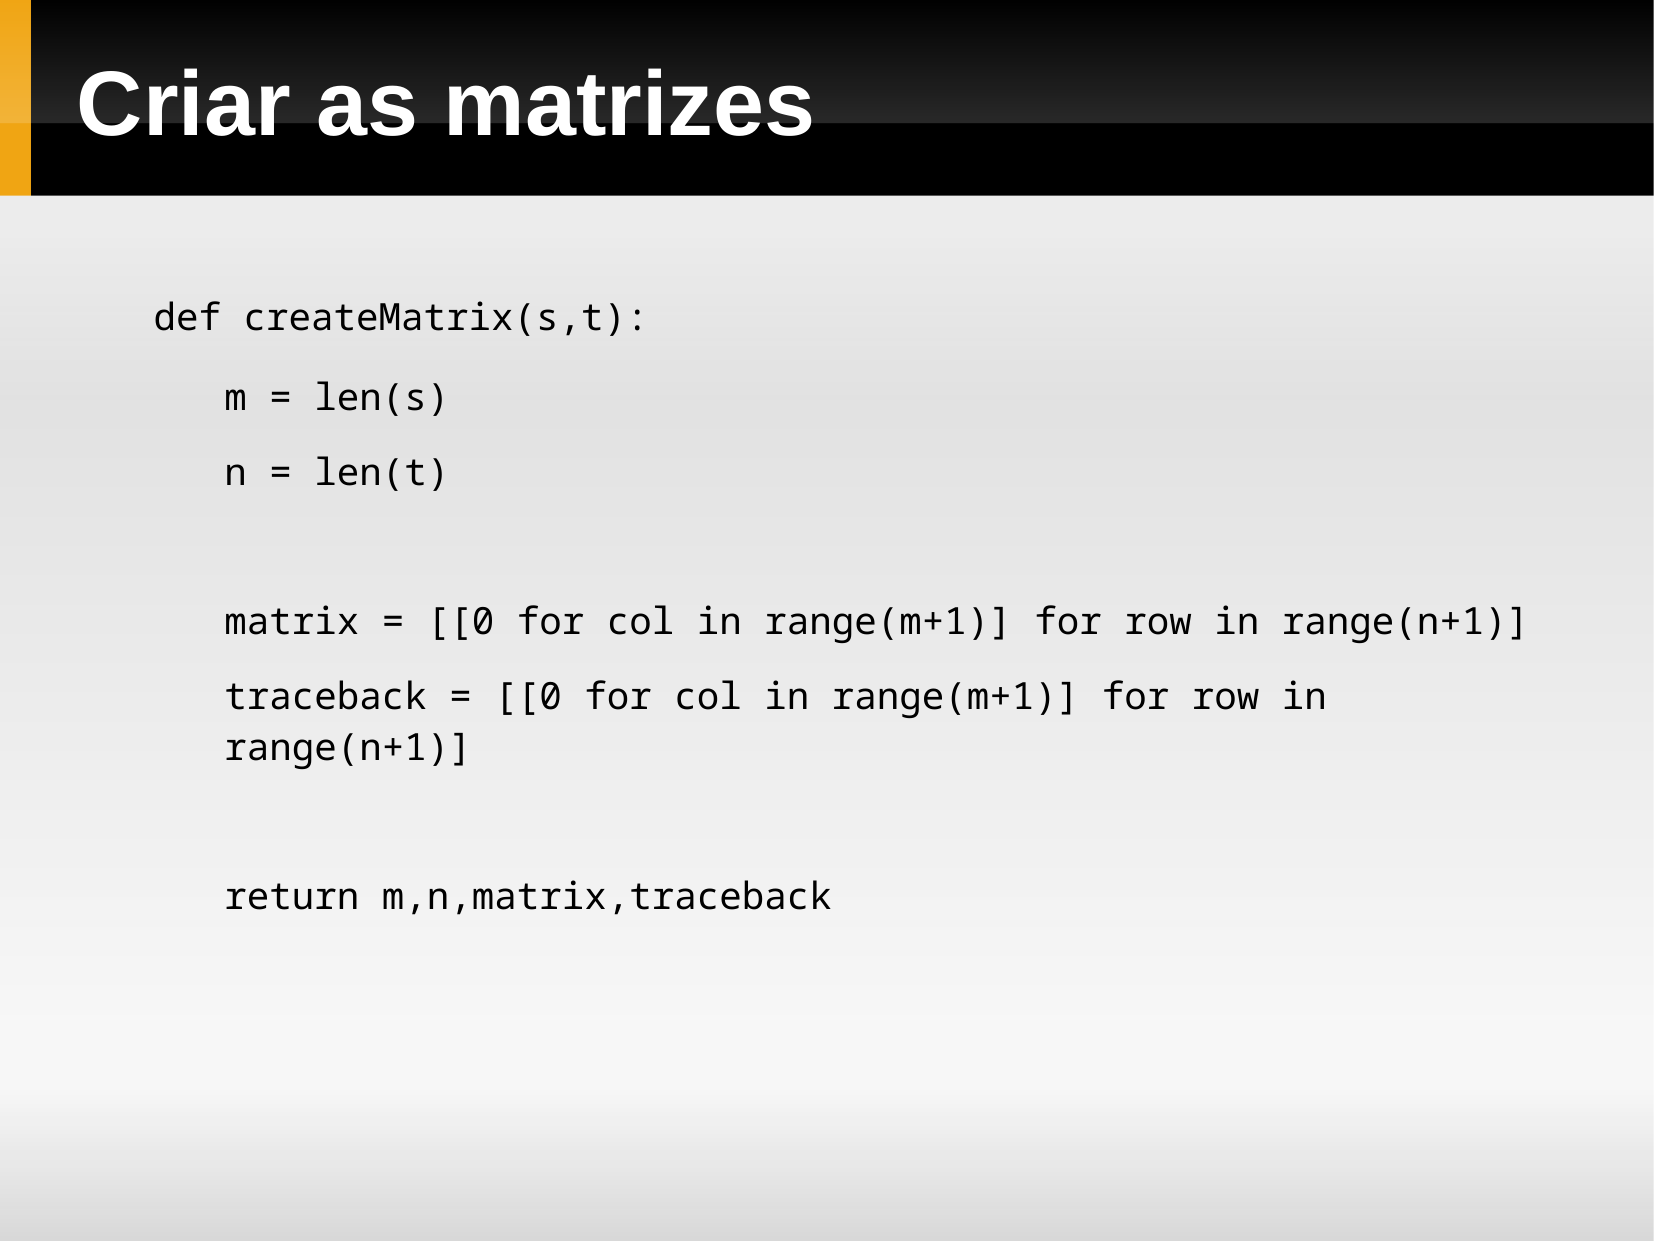

# Criar as matrizes
def createMatrix(s,t):
m = len(s)
n = len(t)
matrix = [[0 for col in range(m+1)] for row in range(n+1)]
traceback = [[0 for col in range(m+1)] for row in range(n+1)]
return m,n,matrix,traceback